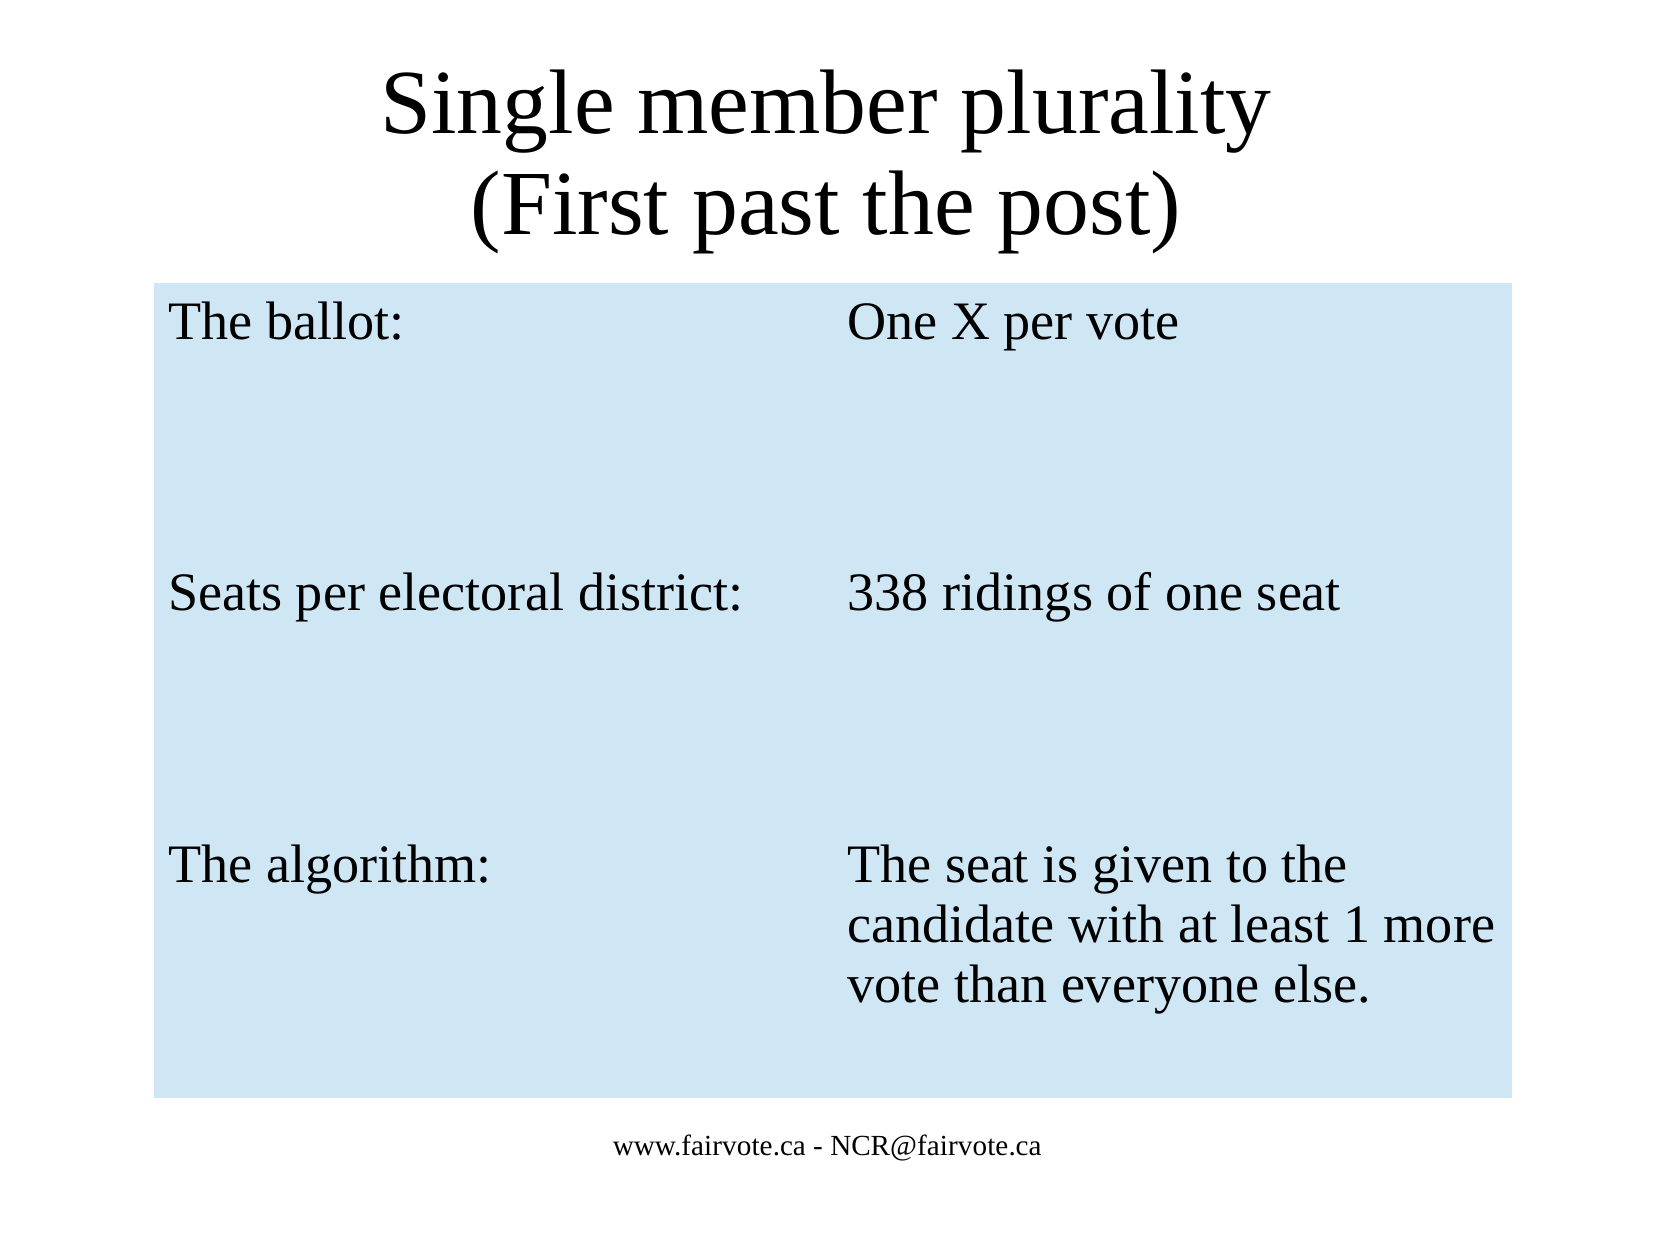

# Single member plurality (First past the post)
| The ballot: | One X per vote |
| --- | --- |
| Seats per electoral district: | 338 ridings of one seat |
| The algorithm: | The seat is given to the candidate with at least 1 more vote than everyone else. |
www.fairvote.ca - NCR@fairvote.ca